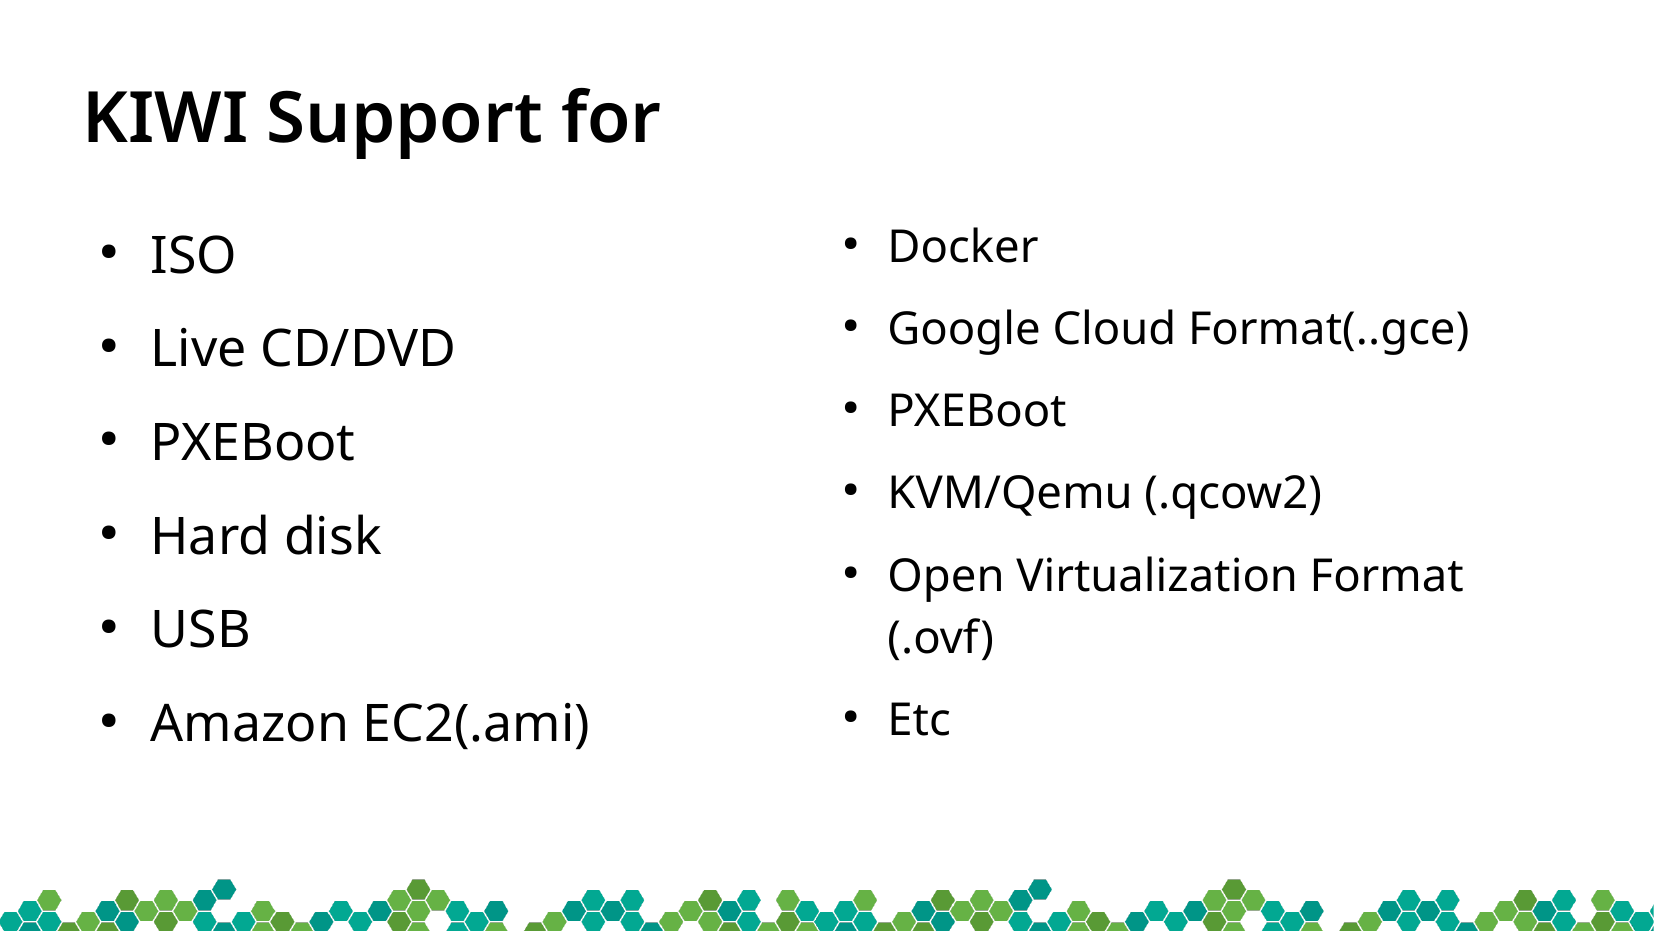

# KIWI Support for
Docker
Google Cloud Format(..gce)
PXEBoot
KVM/Qemu (.qcow2)
Open Virtualization Format (.ovf)
Etc
ISO
Live CD/DVD
PXEBoot
Hard disk
USB
Amazon EC2(.ami)